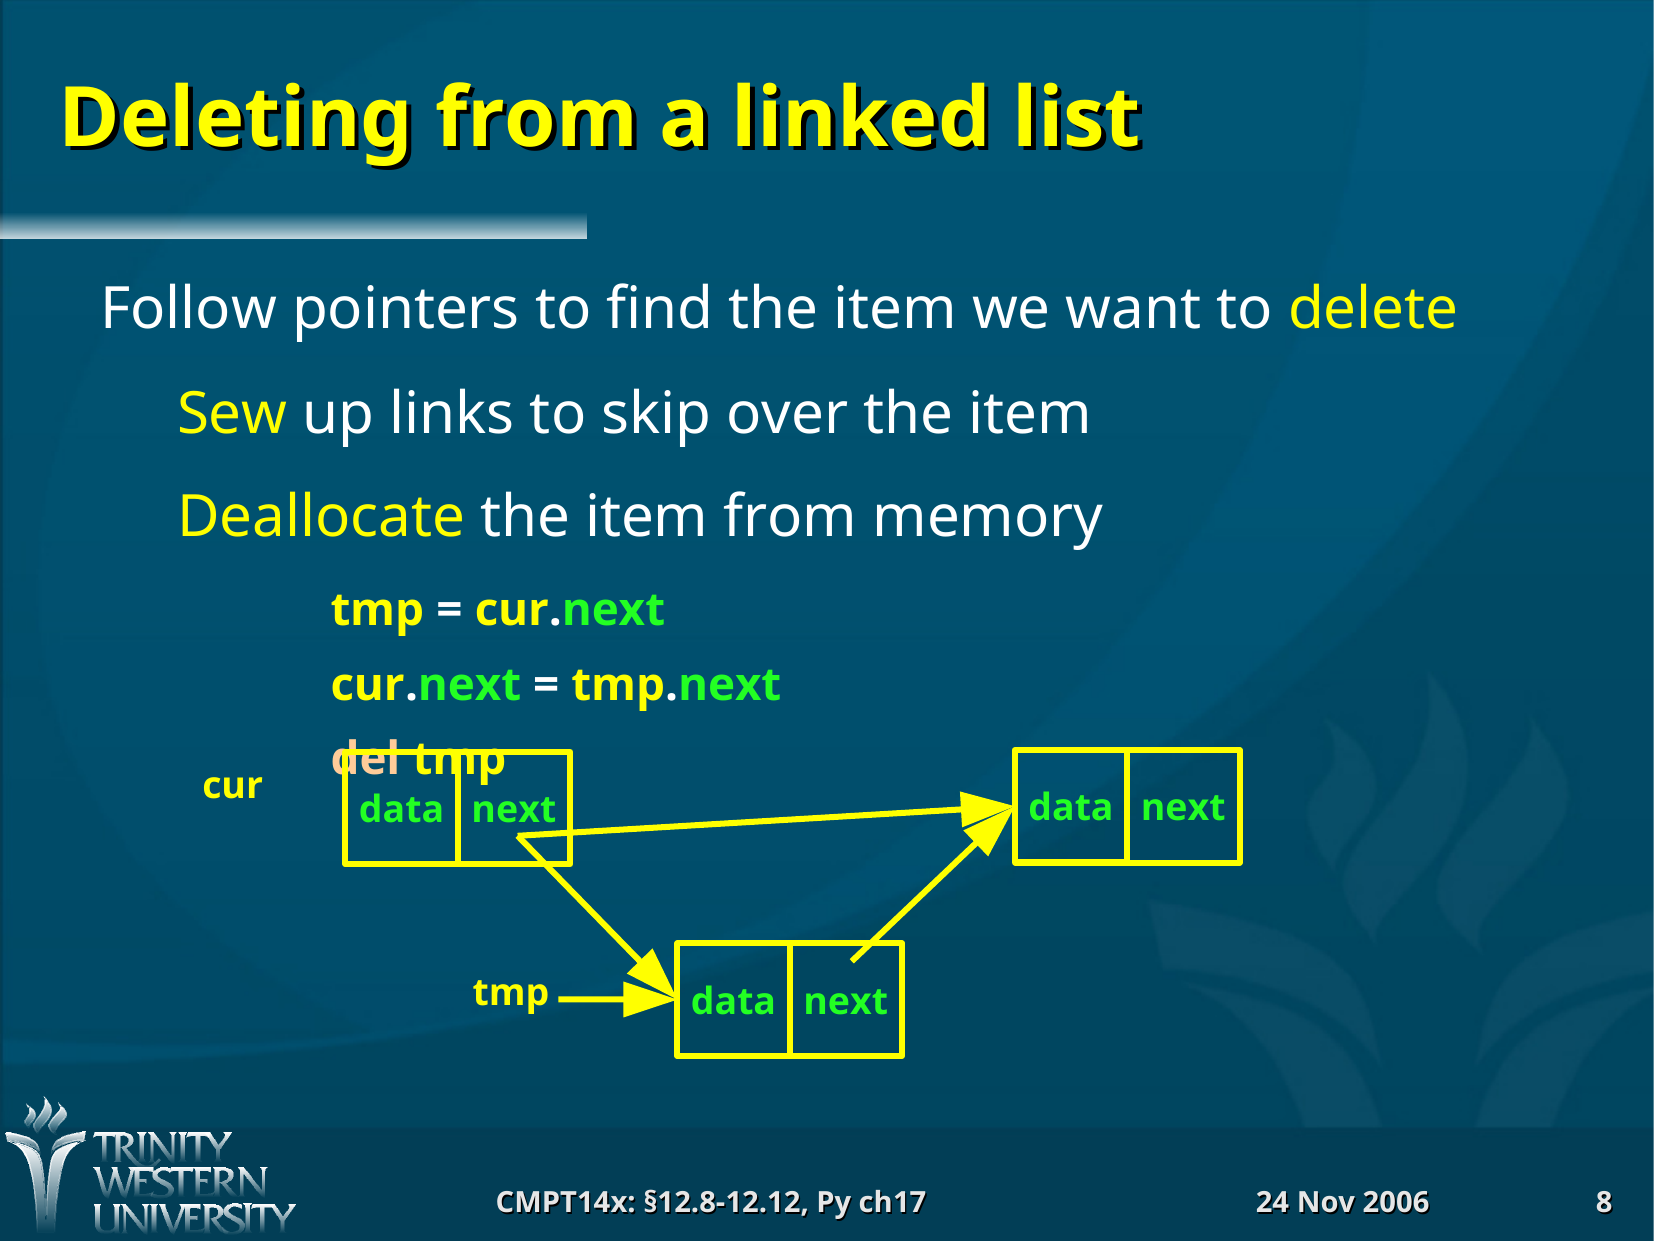

# Deleting from a linked list
Follow pointers to find the item we want to delete
Sew up links to skip over the item
Deallocate the item from memory
tmp = cur.next
cur.next = tmp.next
del tmp
data
next
cur
data
next
data
next
tmp
CMPT14x: §12.8-12.12, Py ch17
24 Nov 2006
8